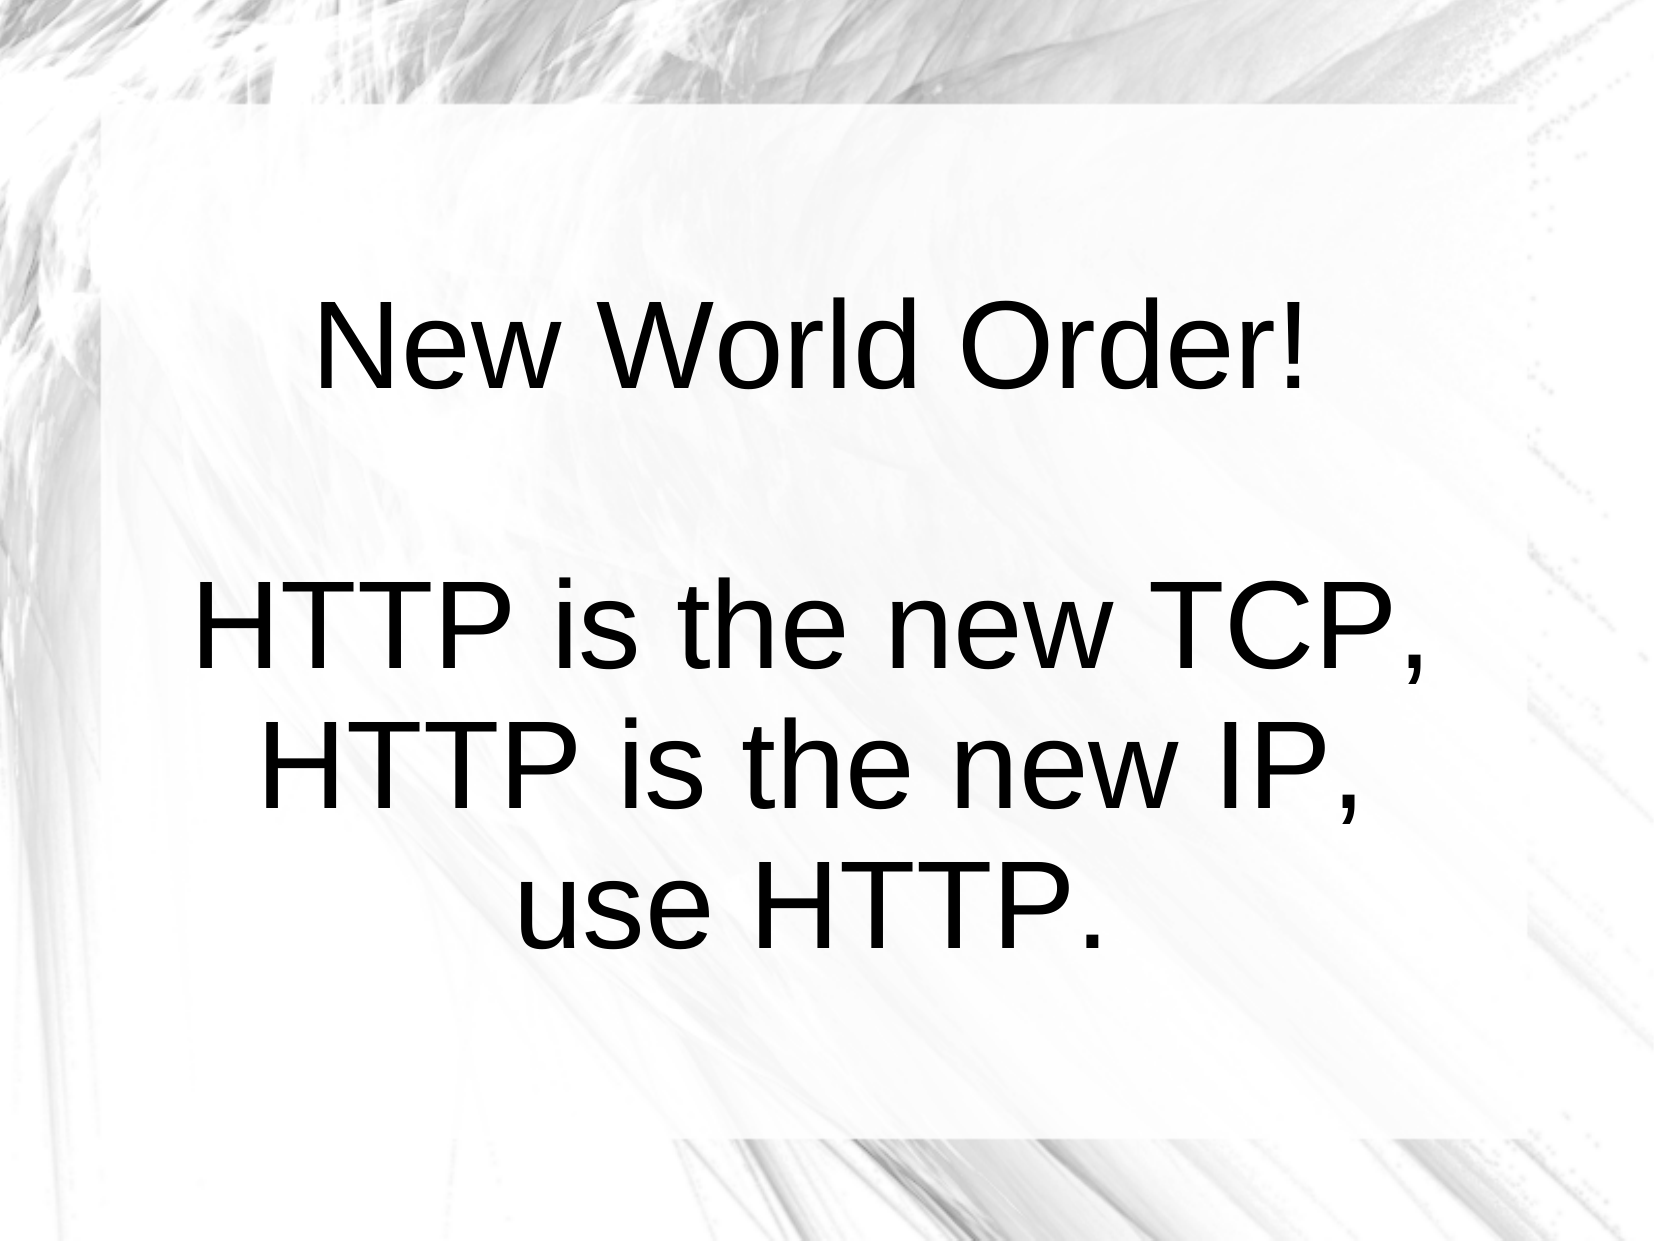

# New World Order!
HTTP is the new TCP,
HTTP is the new IP,
use HTTP.